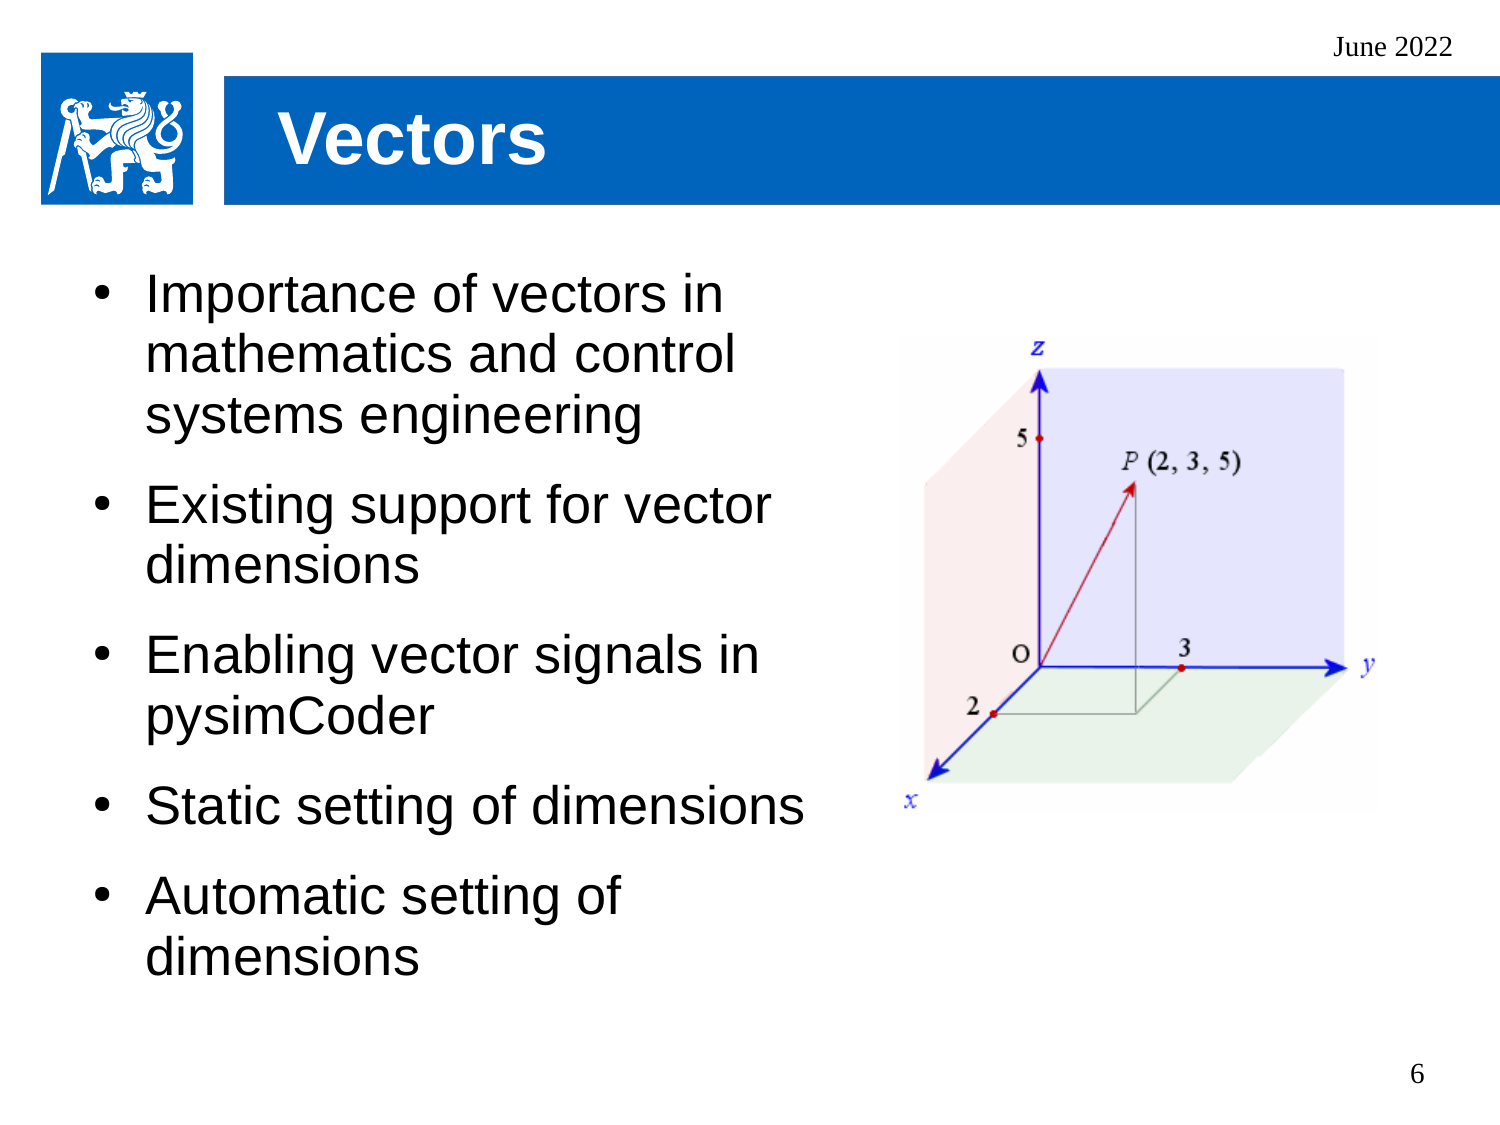

# Vectors
Importance of vectors in mathematics and control systems engineering
Existing support for vector dimensions
Enabling vector signals in pysimCoder
Static setting of dimensions
Automatic setting of dimensions